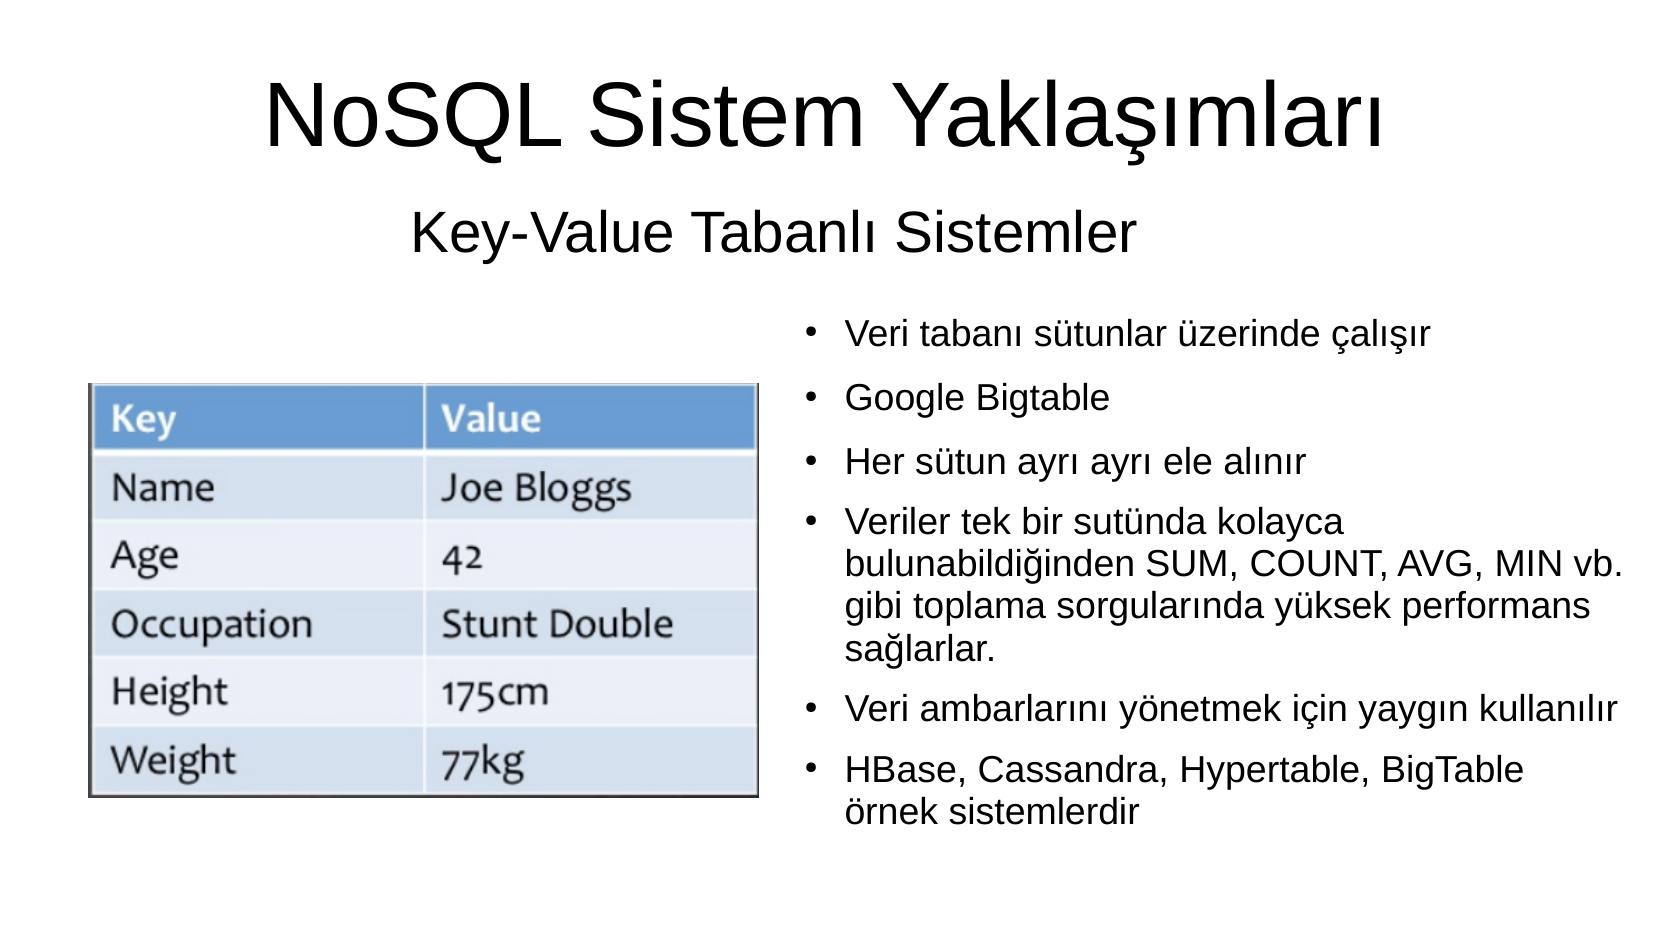

# NoSQL Sistem Yaklaşımları
Key-Value Tabanlı Sistemler
Veri tabanı sütunlar üzerinde çalışır
Google Bigtable
Her sütun ayrı ayrı ele alınır
Veriler tek bir sutünda kolayca bulunabildiğinden SUM, COUNT, AVG, MIN vb. gibi toplama sorgularında yüksek performans sağlarlar.
Veri ambarlarını yönetmek için yaygın kullanılır
HBase, Cassandra, Hypertable, BigTable örnek sistemlerdir